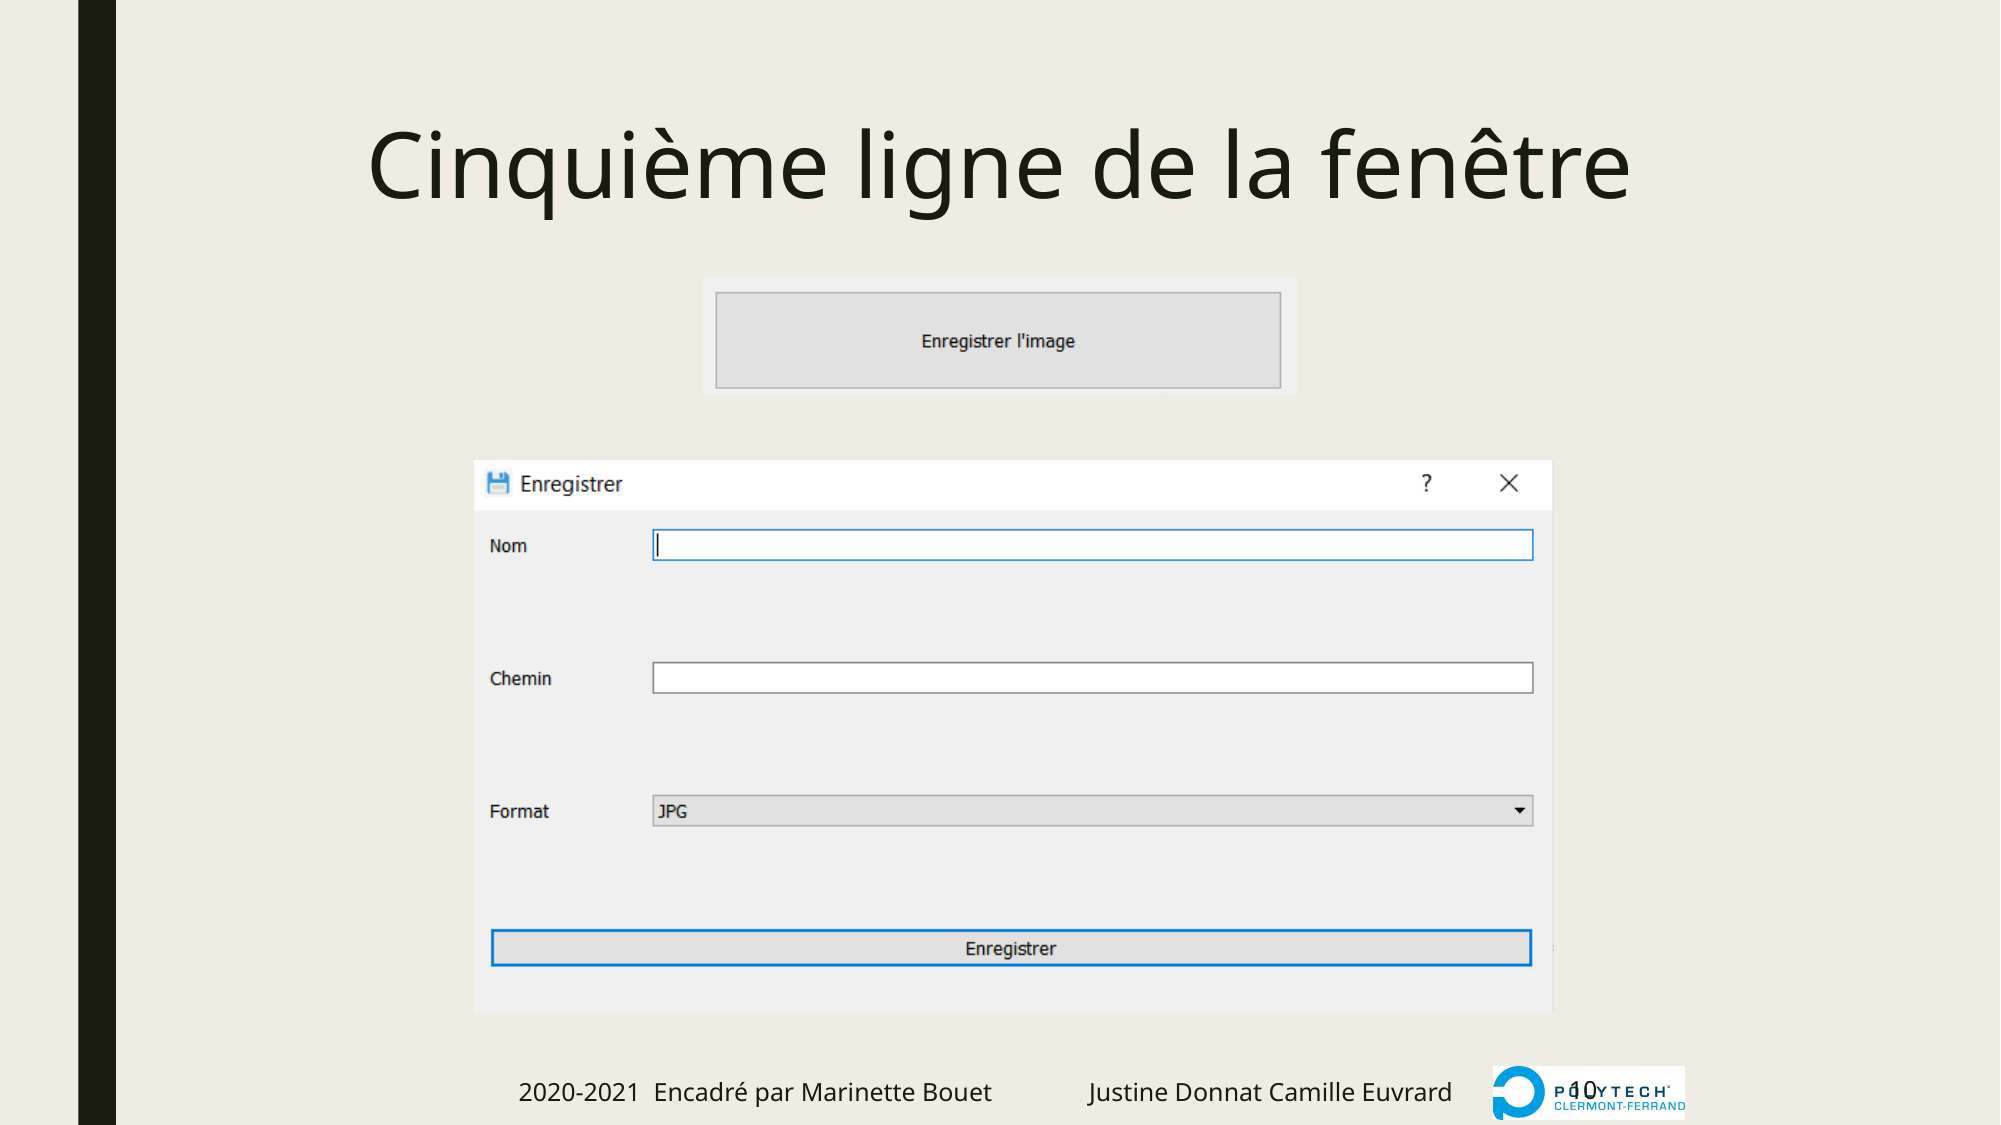

# Cinquième ligne de la fenêtre
2020-2021 Encadré par Marinette Bouet Justine Donnat Camille Euvrard
3